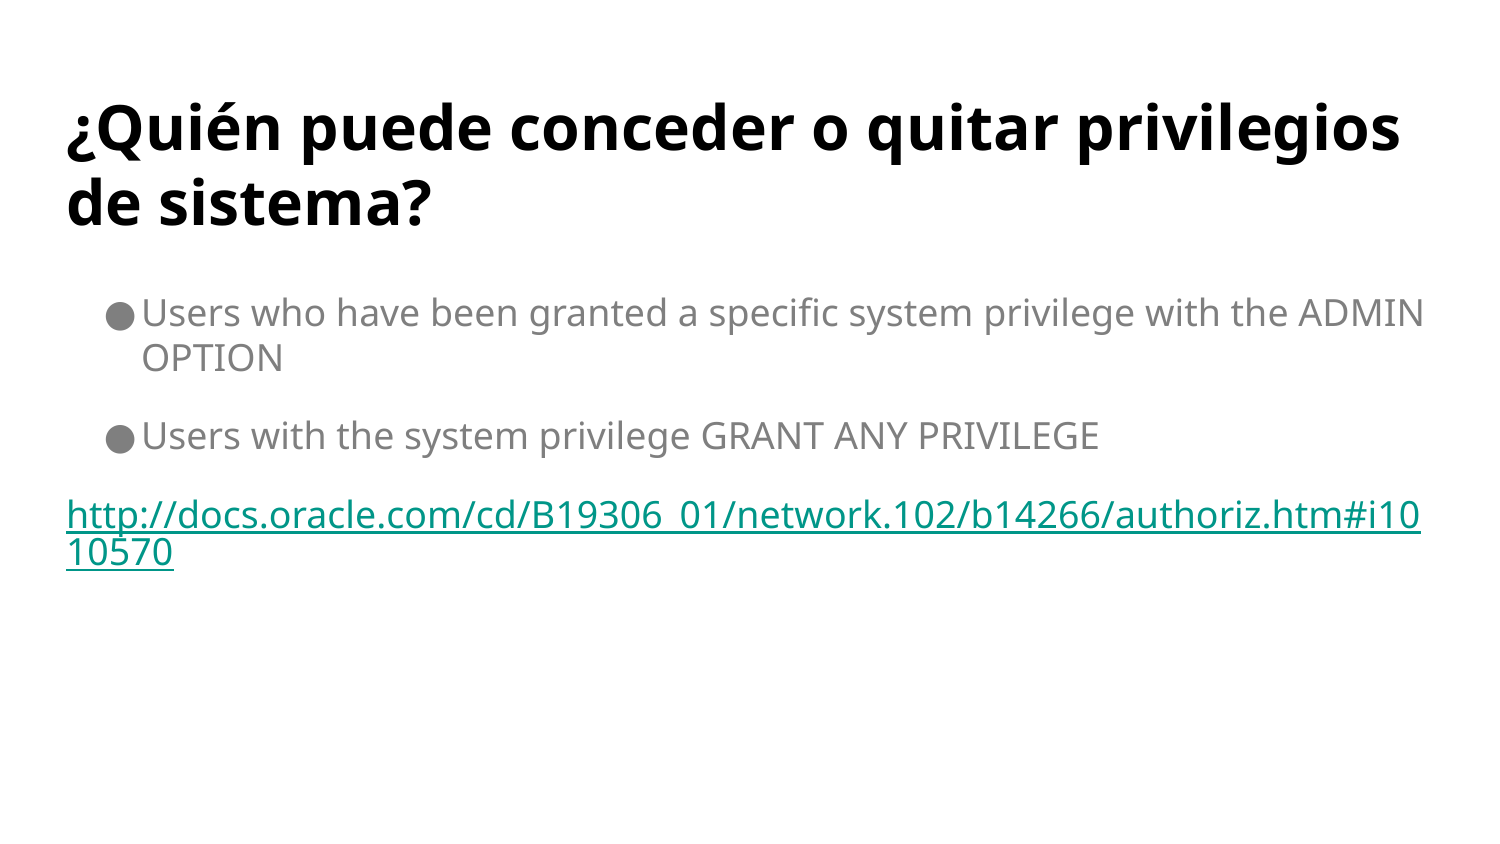

# ¿Quién puede conceder o quitar privilegios de sistema?
Users who have been granted a specific system privilege with the ADMIN OPTION
Users with the system privilege GRANT ANY PRIVILEGE
http://docs.oracle.com/cd/B19306_01/network.102/b14266/authoriz.htm#i1010570